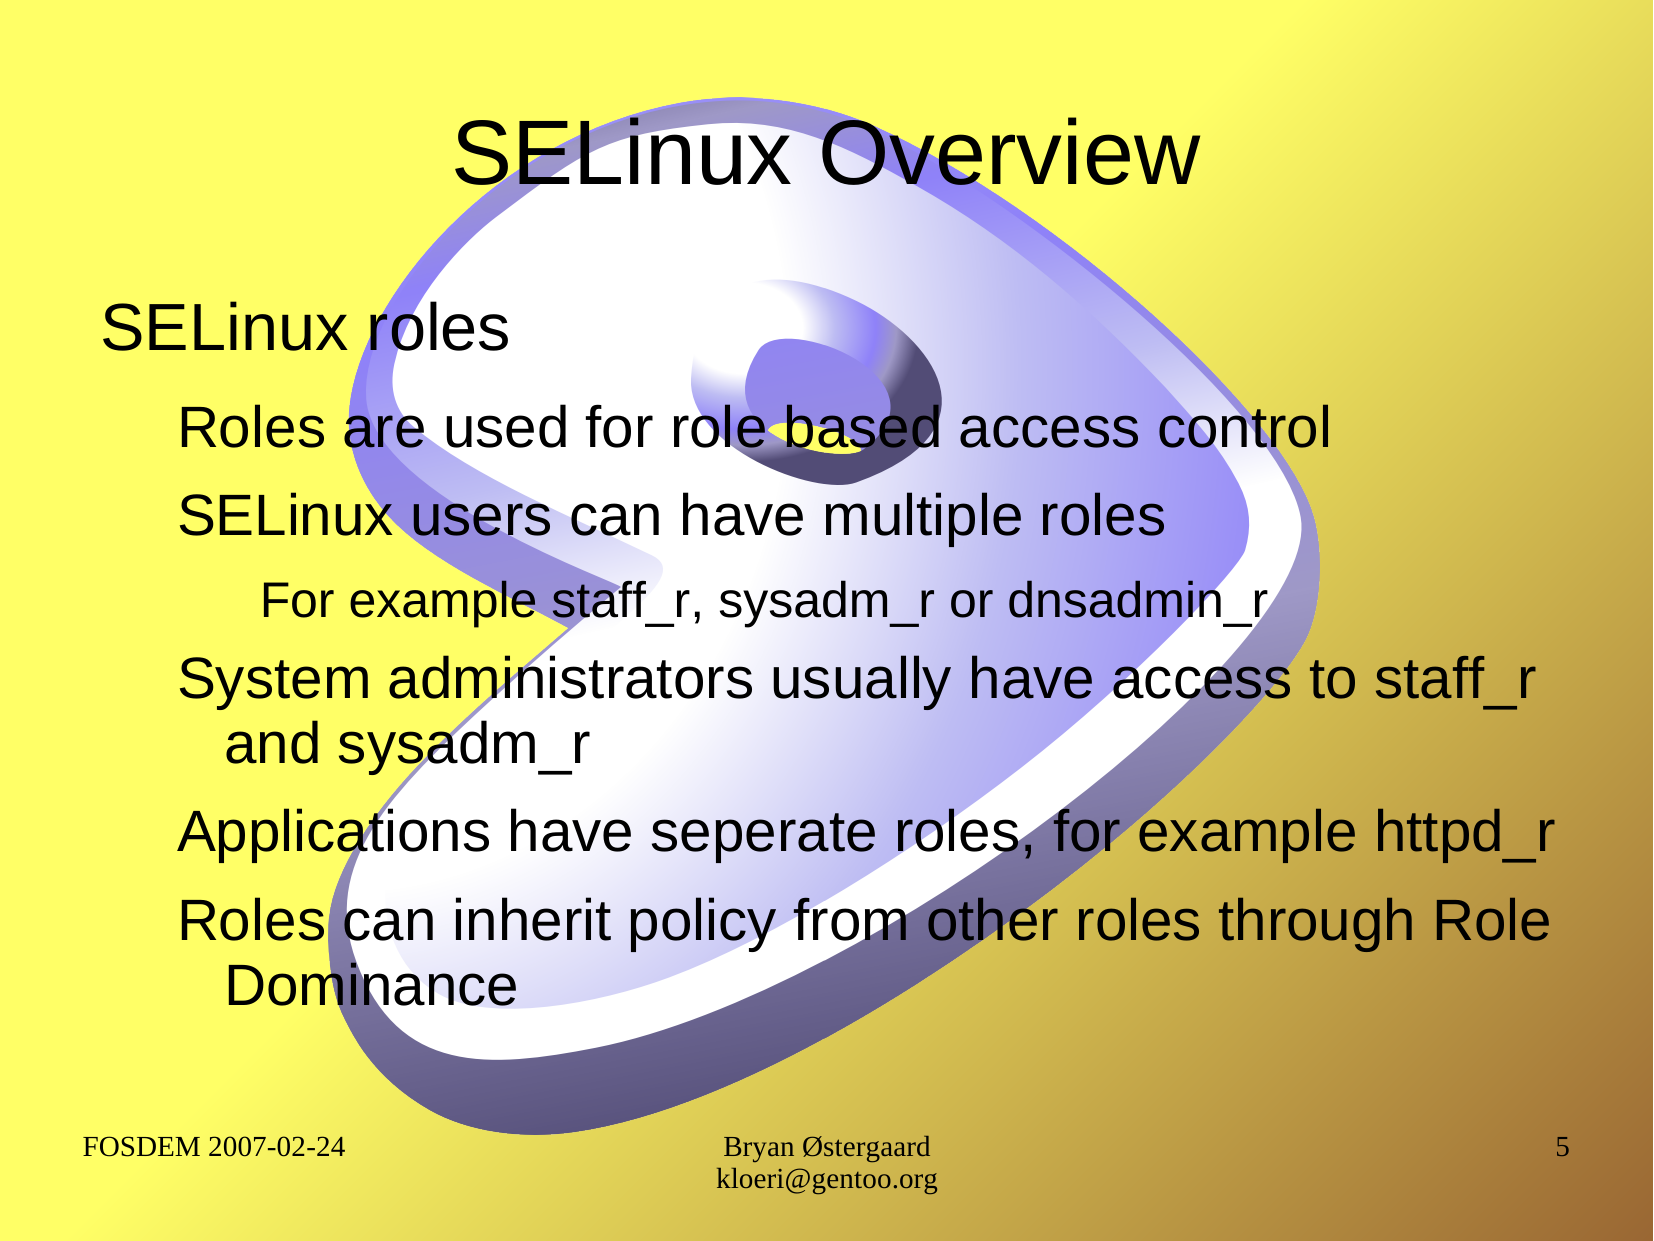

# SELinux Overview
SELinux roles
Roles are used for role based access control
SELinux users can have multiple roles
For example staff_r, sysadm_r or dnsadmin_r
System administrators usually have access to staff_r and sysadm_r
Applications have seperate roles, for example httpd_r
Roles can inherit policy from other roles through Role Dominance
5